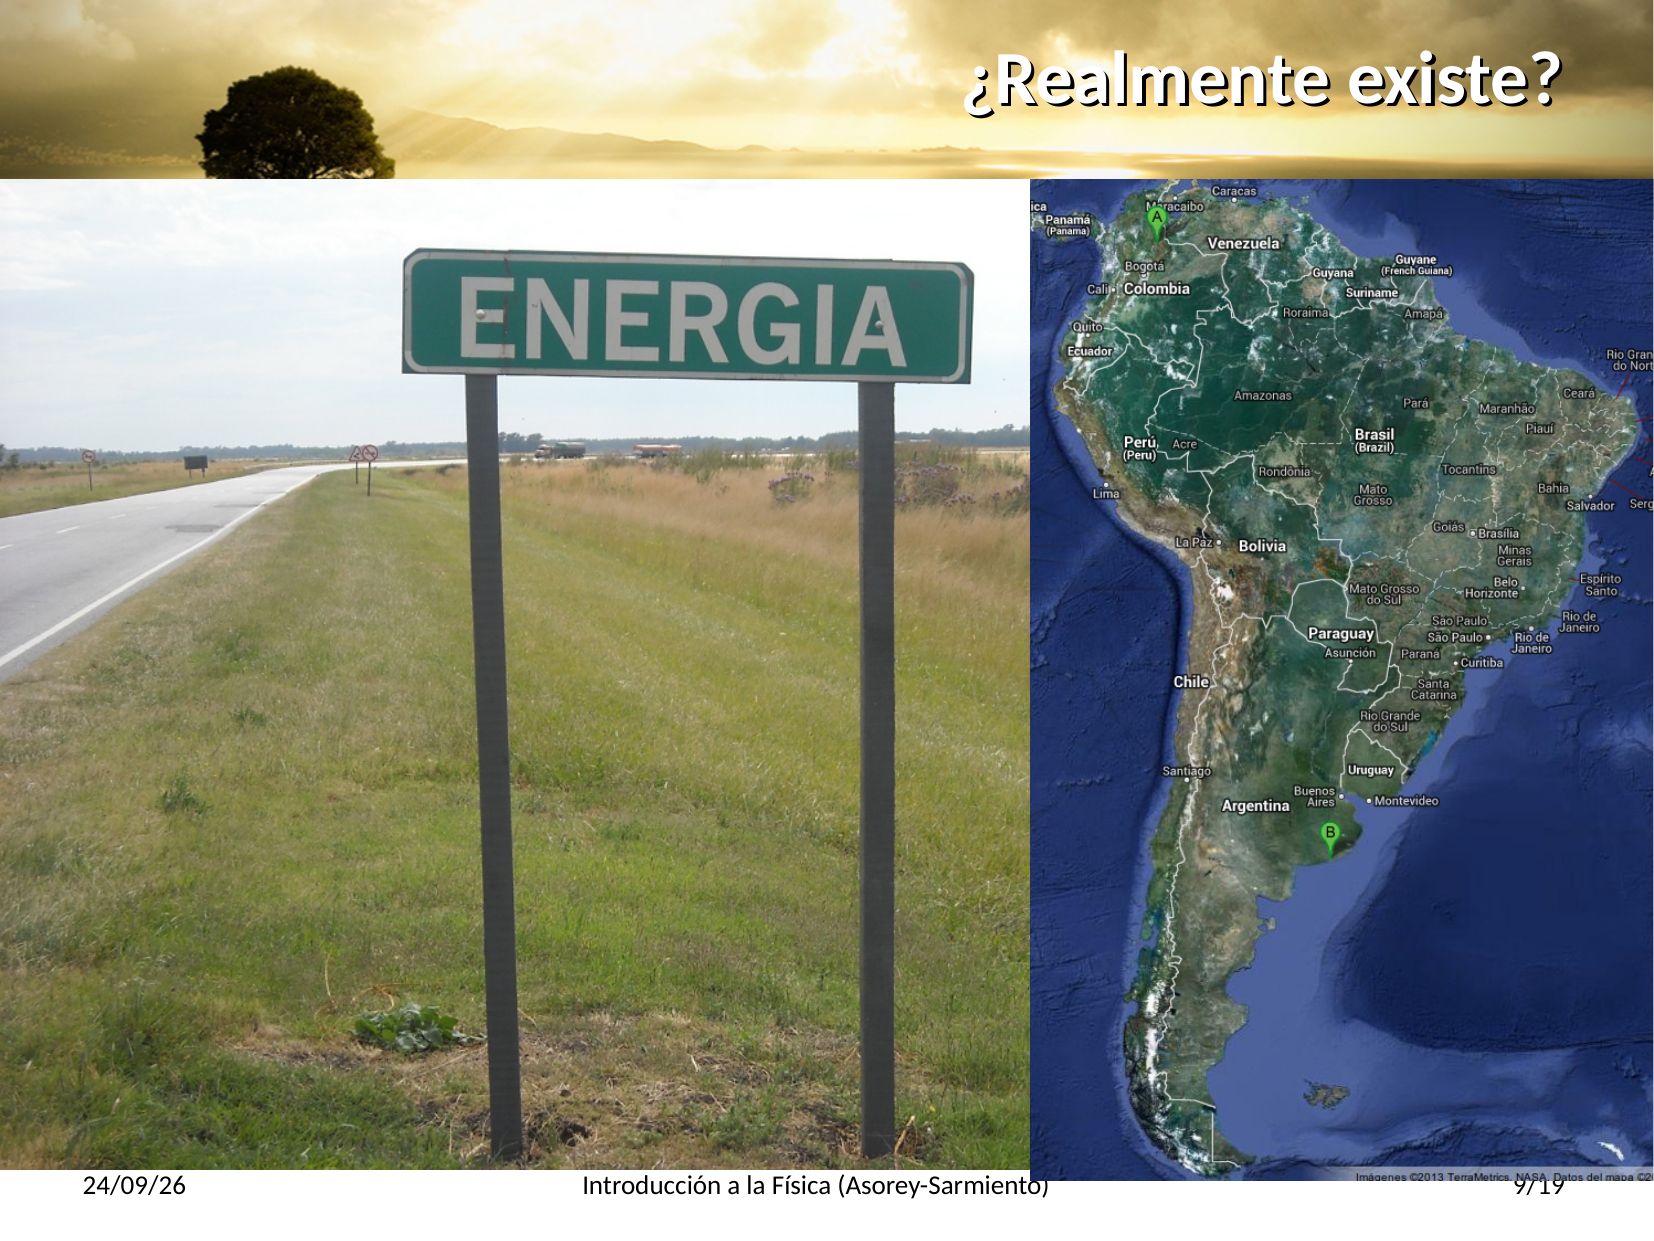

# ¿Realmente existe?
Introducción a la Física (Asorey-Sarmiento)
9